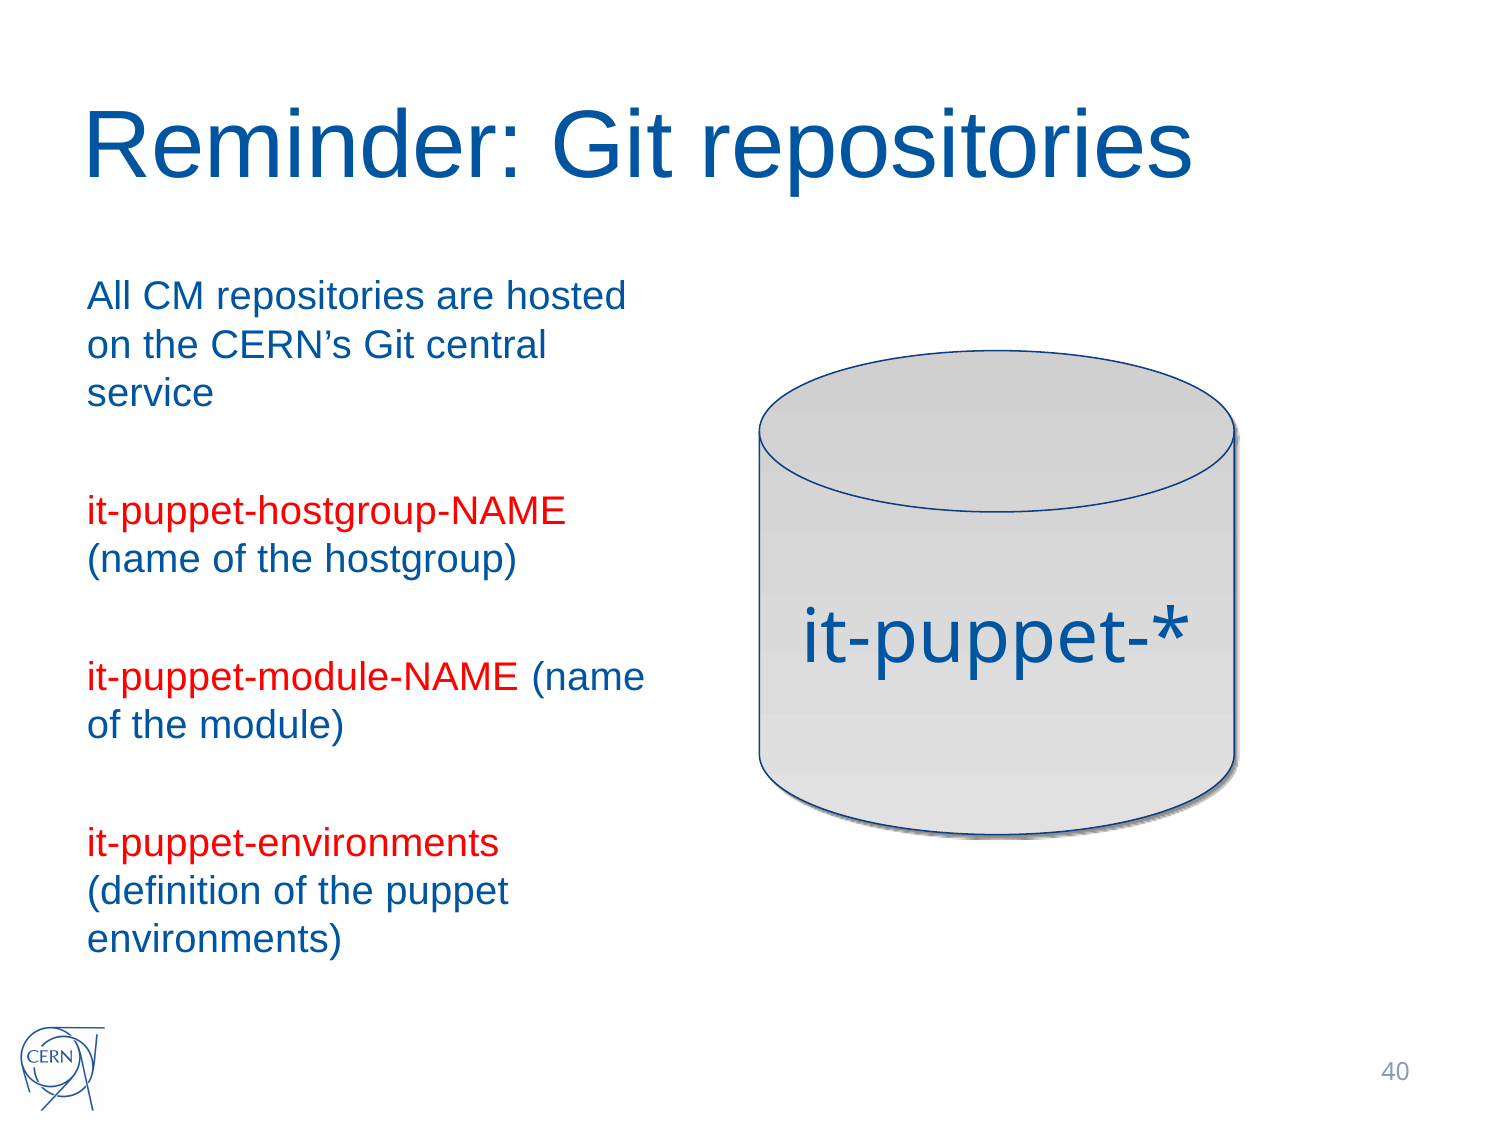

# Reminder: Git repositories
All CM repositories are hosted on the CERN’s Git central service
it-puppet-hostgroup-NAME (name of the hostgroup)
it-puppet-module-NAME (name of the module)
it-puppet-environments (definition of the puppet environments)
it-puppet-*